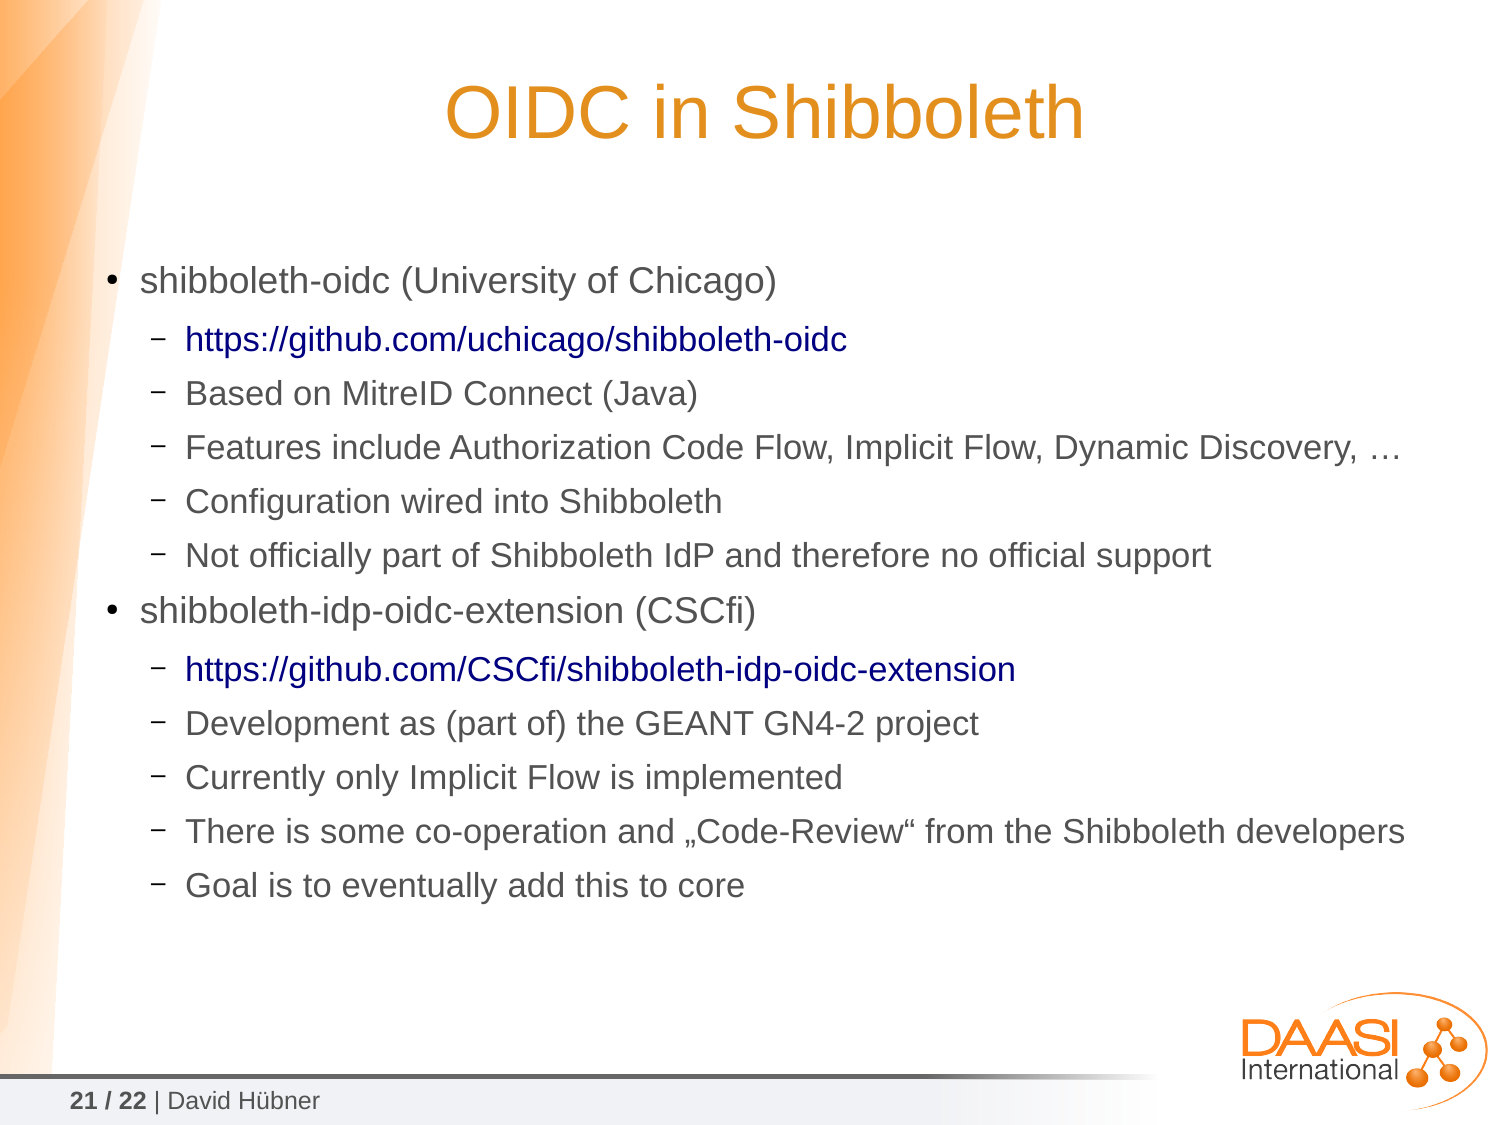

# OIDC in Shibboleth
shibboleth-oidc (University of Chicago)
https://github.com/uchicago/shibboleth-oidc
Based on MitreID Connect (Java)
Features include Authorization Code Flow, Implicit Flow, Dynamic Discovery, …
Configuration wired into Shibboleth
Not officially part of Shibboleth IdP and therefore no official support
shibboleth-idp-oidc-extension (CSCfi)
https://github.com/CSCfi/shibboleth-idp-oidc-extension
Development as (part of) the GEANT GN4-2 project
Currently only Implicit Flow is implemented
There is some co-operation and „Code-Review“ from the Shibboleth developers
Goal is to eventually add this to core